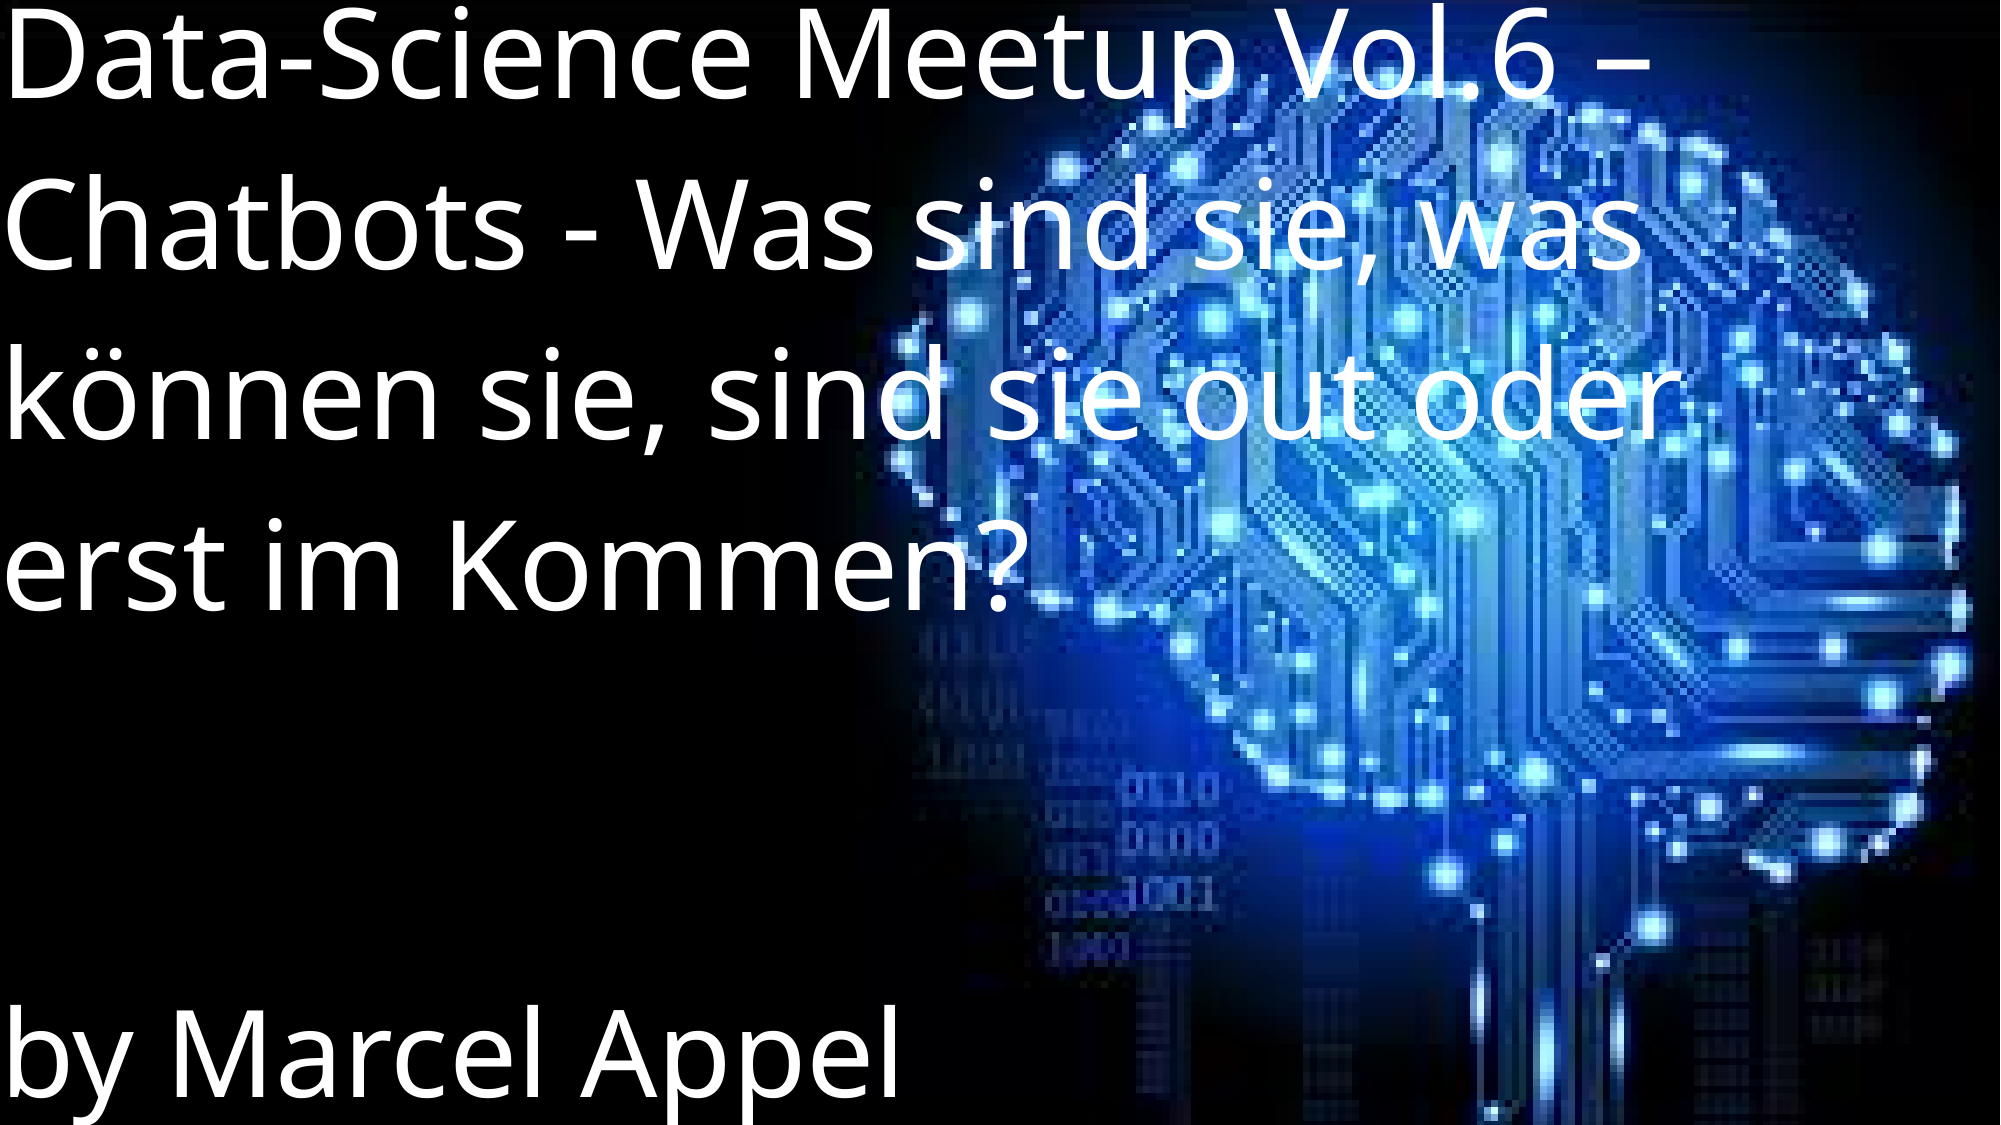

Data-Science Meetup Vol.6 – Chatbots - Was sind sie, was können sie, sind sie out oder erst im Kommen?
# by Marcel Appel